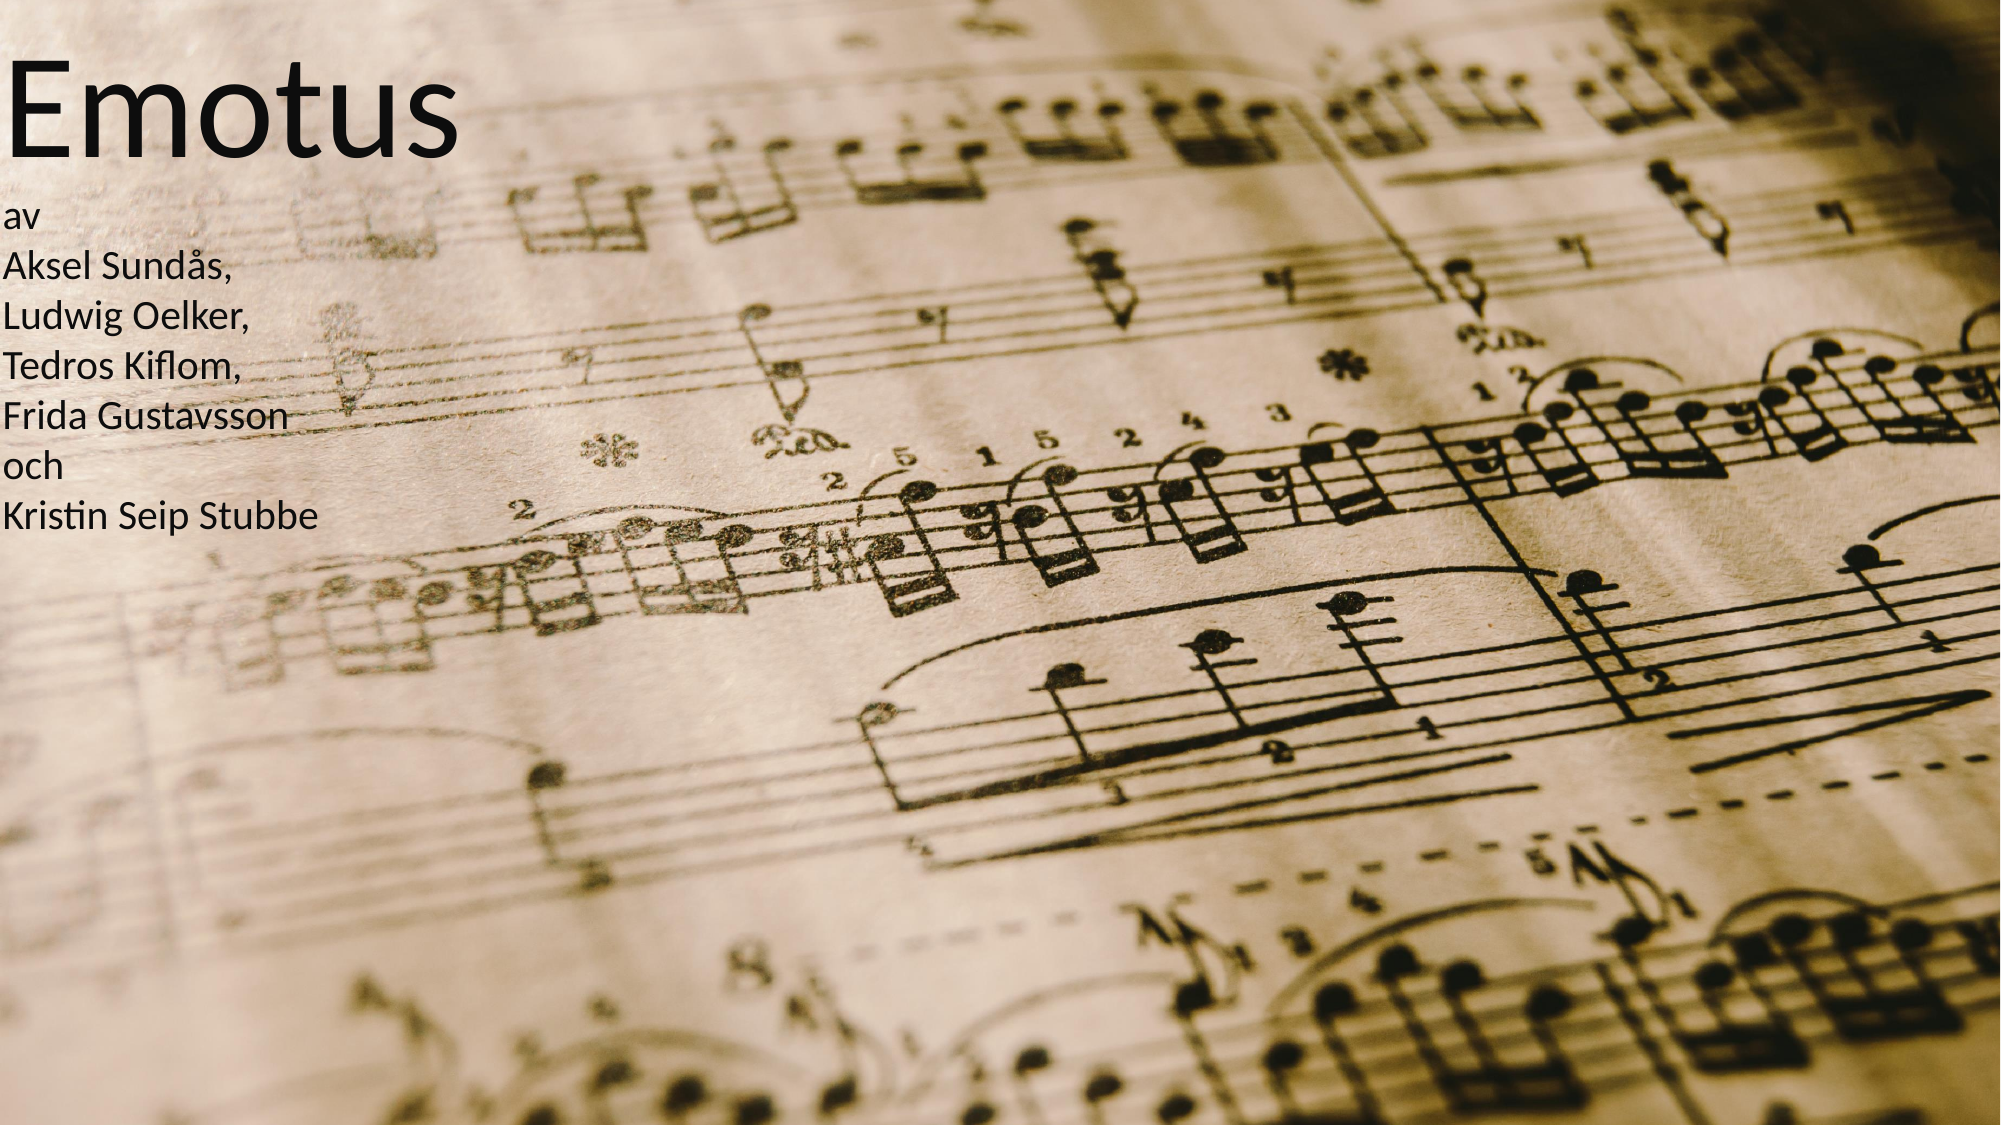

Emotus
av
Aksel Sundås,
Ludwig Oelker,
Tedros Kiflom,
Frida Gustavsson
och
Kristin Seip Stubbe